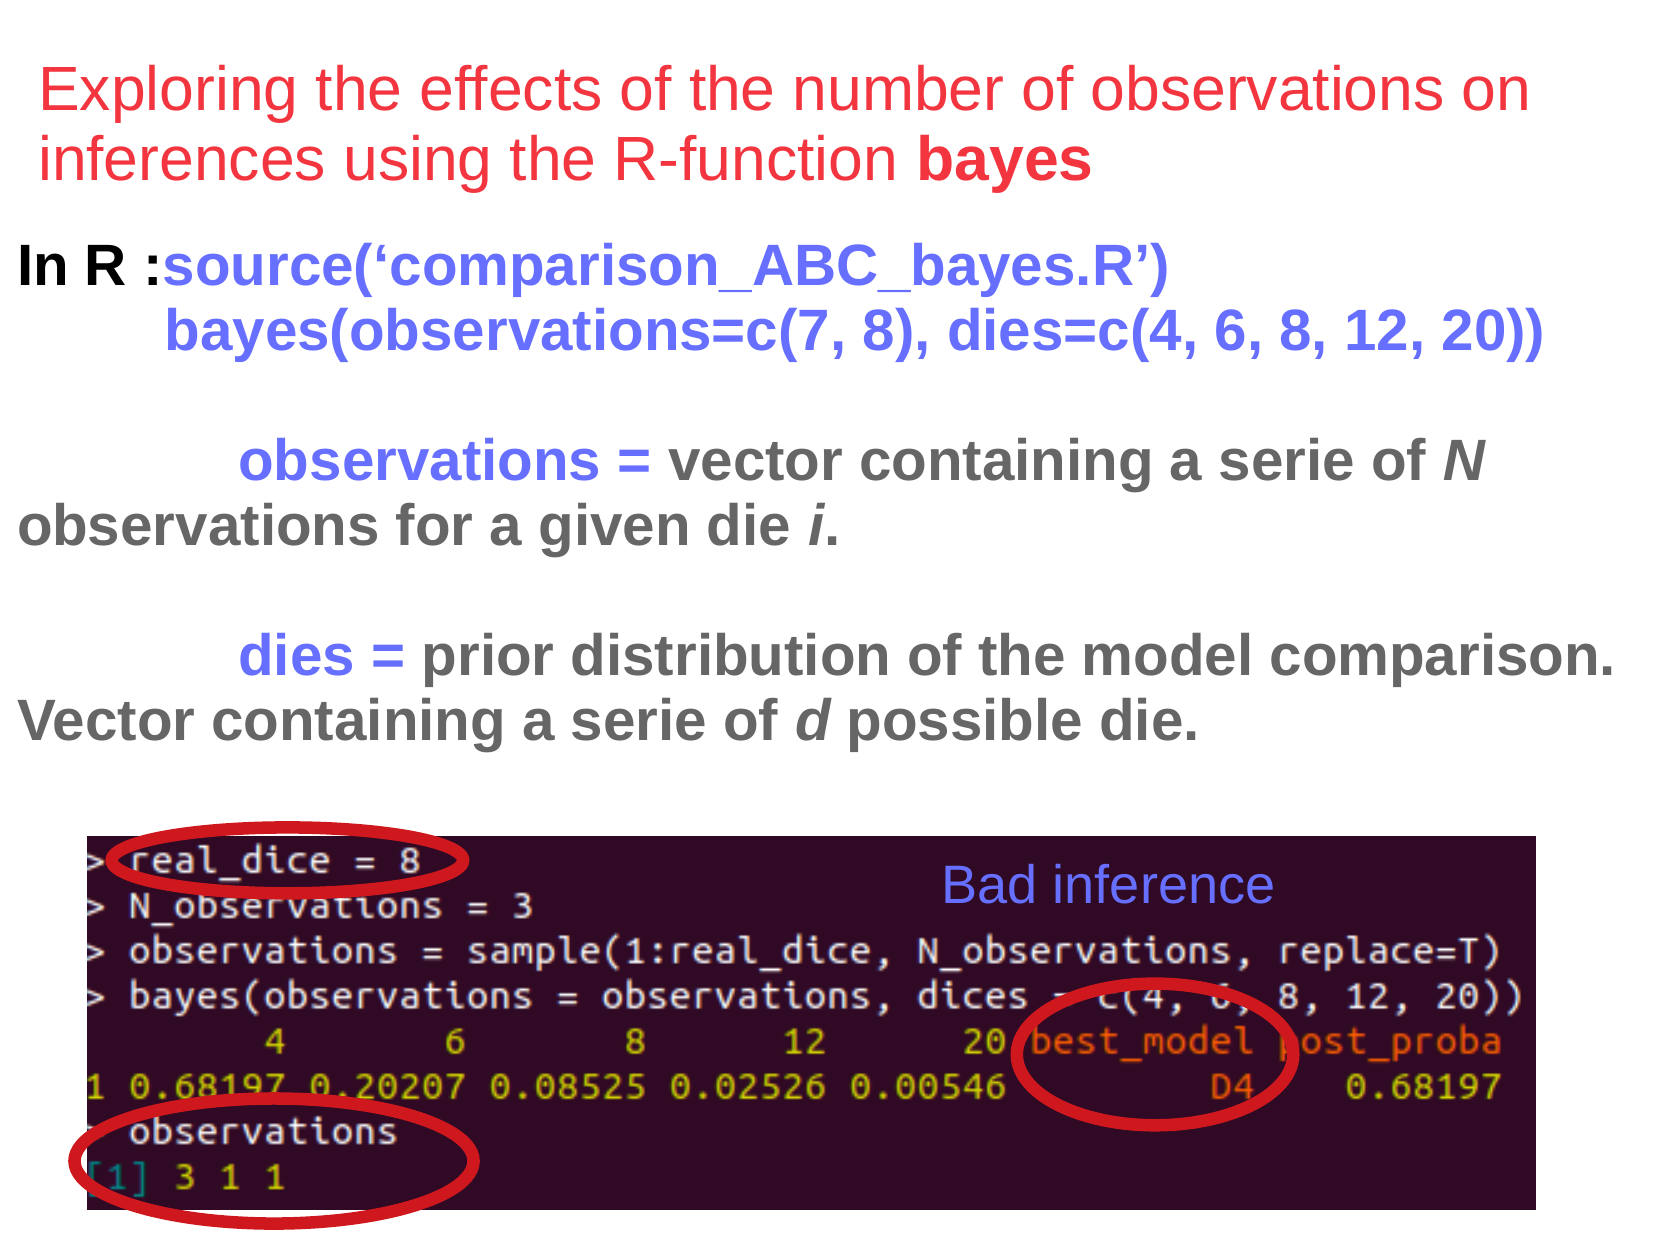

Exploring the effects of the number of observations on inferences using the R-function bayes
In R :source(‘comparison_ABC_bayes.R’)
		bayes(observations=c(7, 8), dies=c(4, 6, 8, 12, 20))
			observations = vector containing a serie of N observations for a given die i.
			dies = prior distribution of the model comparison. Vector containing a serie of d possible die.
Bad inference